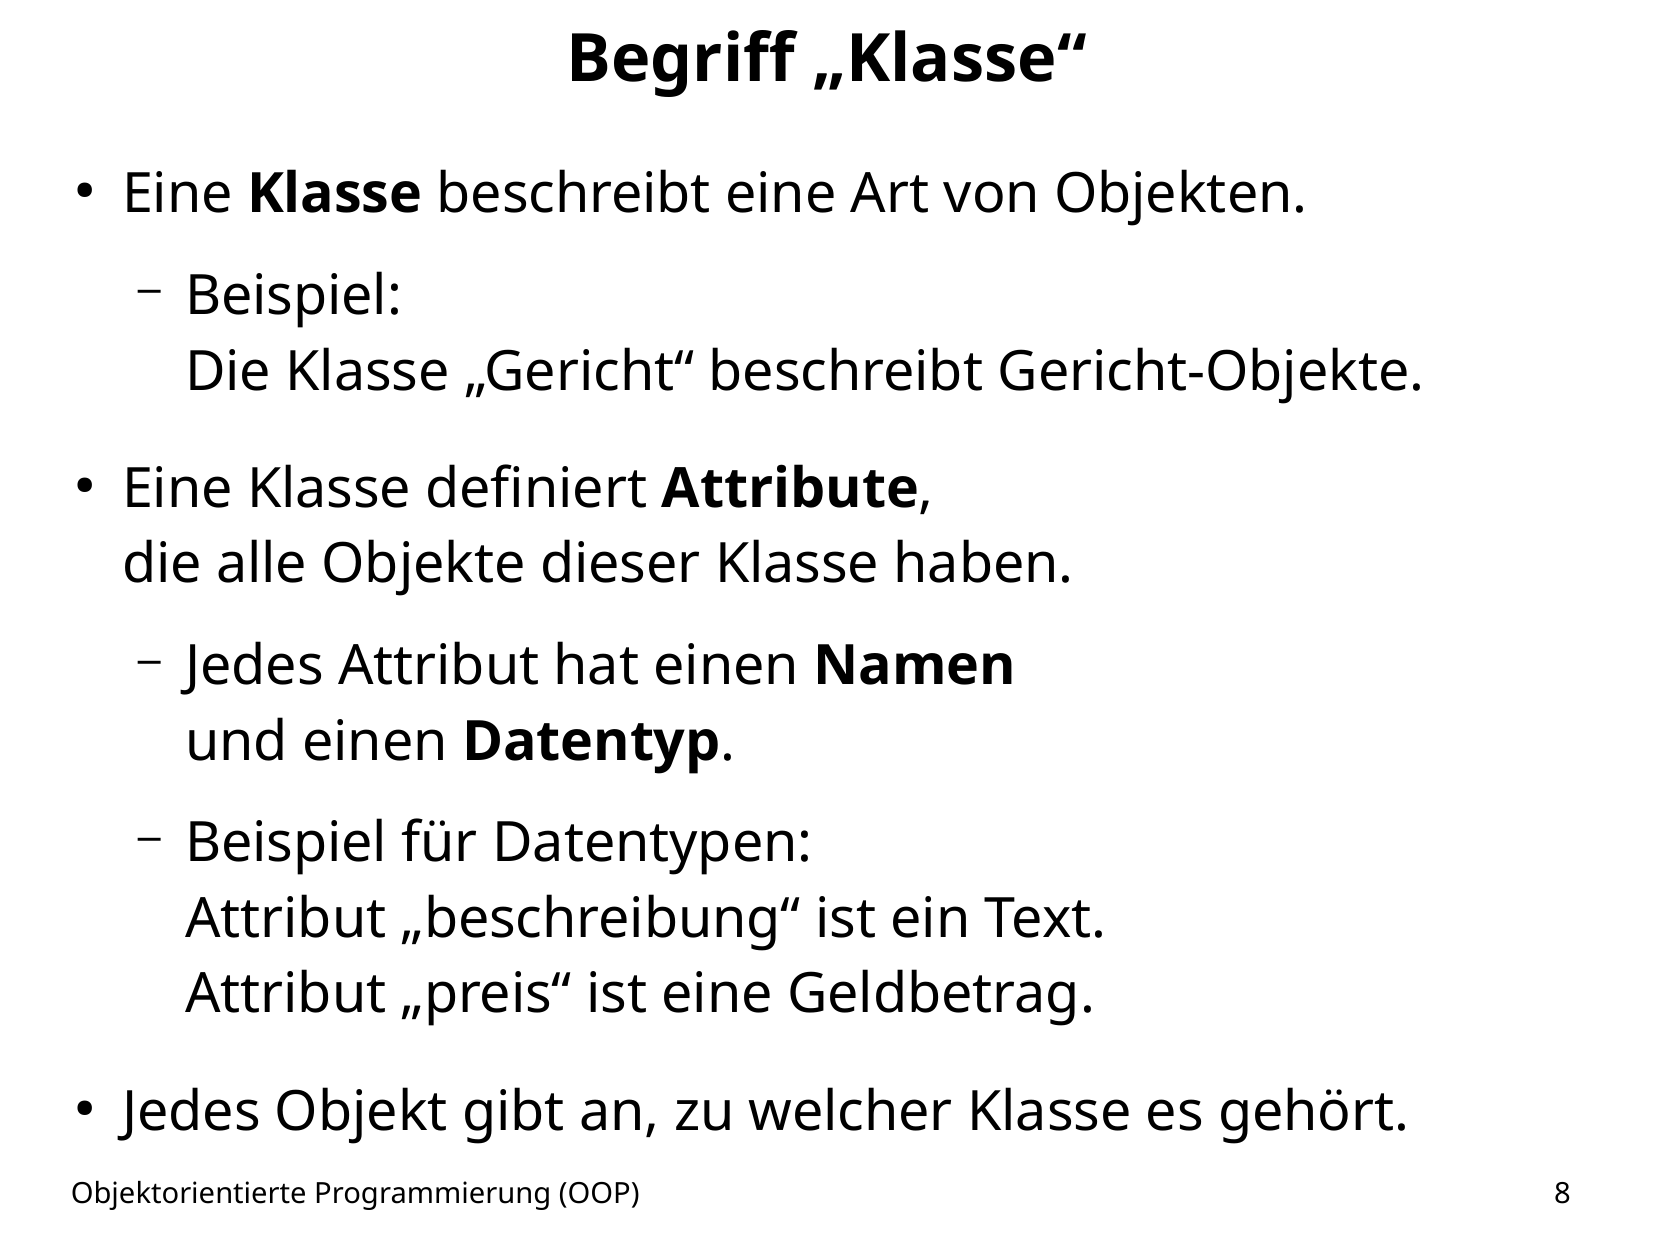

# Begriff „Klasse“
Eine Klasse beschreibt eine Art von Objekten.
Beispiel:
Die Klasse „Gericht“ beschreibt Gericht-Objekte.
Eine Klasse definiert Attribute,
die alle Objekte dieser Klasse haben.
Jedes Attribut hat einen Namen
und einen Datentyp.
Beispiel für Datentypen:
Attribut „beschreibung“ ist ein Text.
Attribut „preis“ ist eine Geldbetrag.
Jedes Objekt gibt an, zu welcher Klasse es gehört.
Objektorientierte Programmierung (OOP)
8